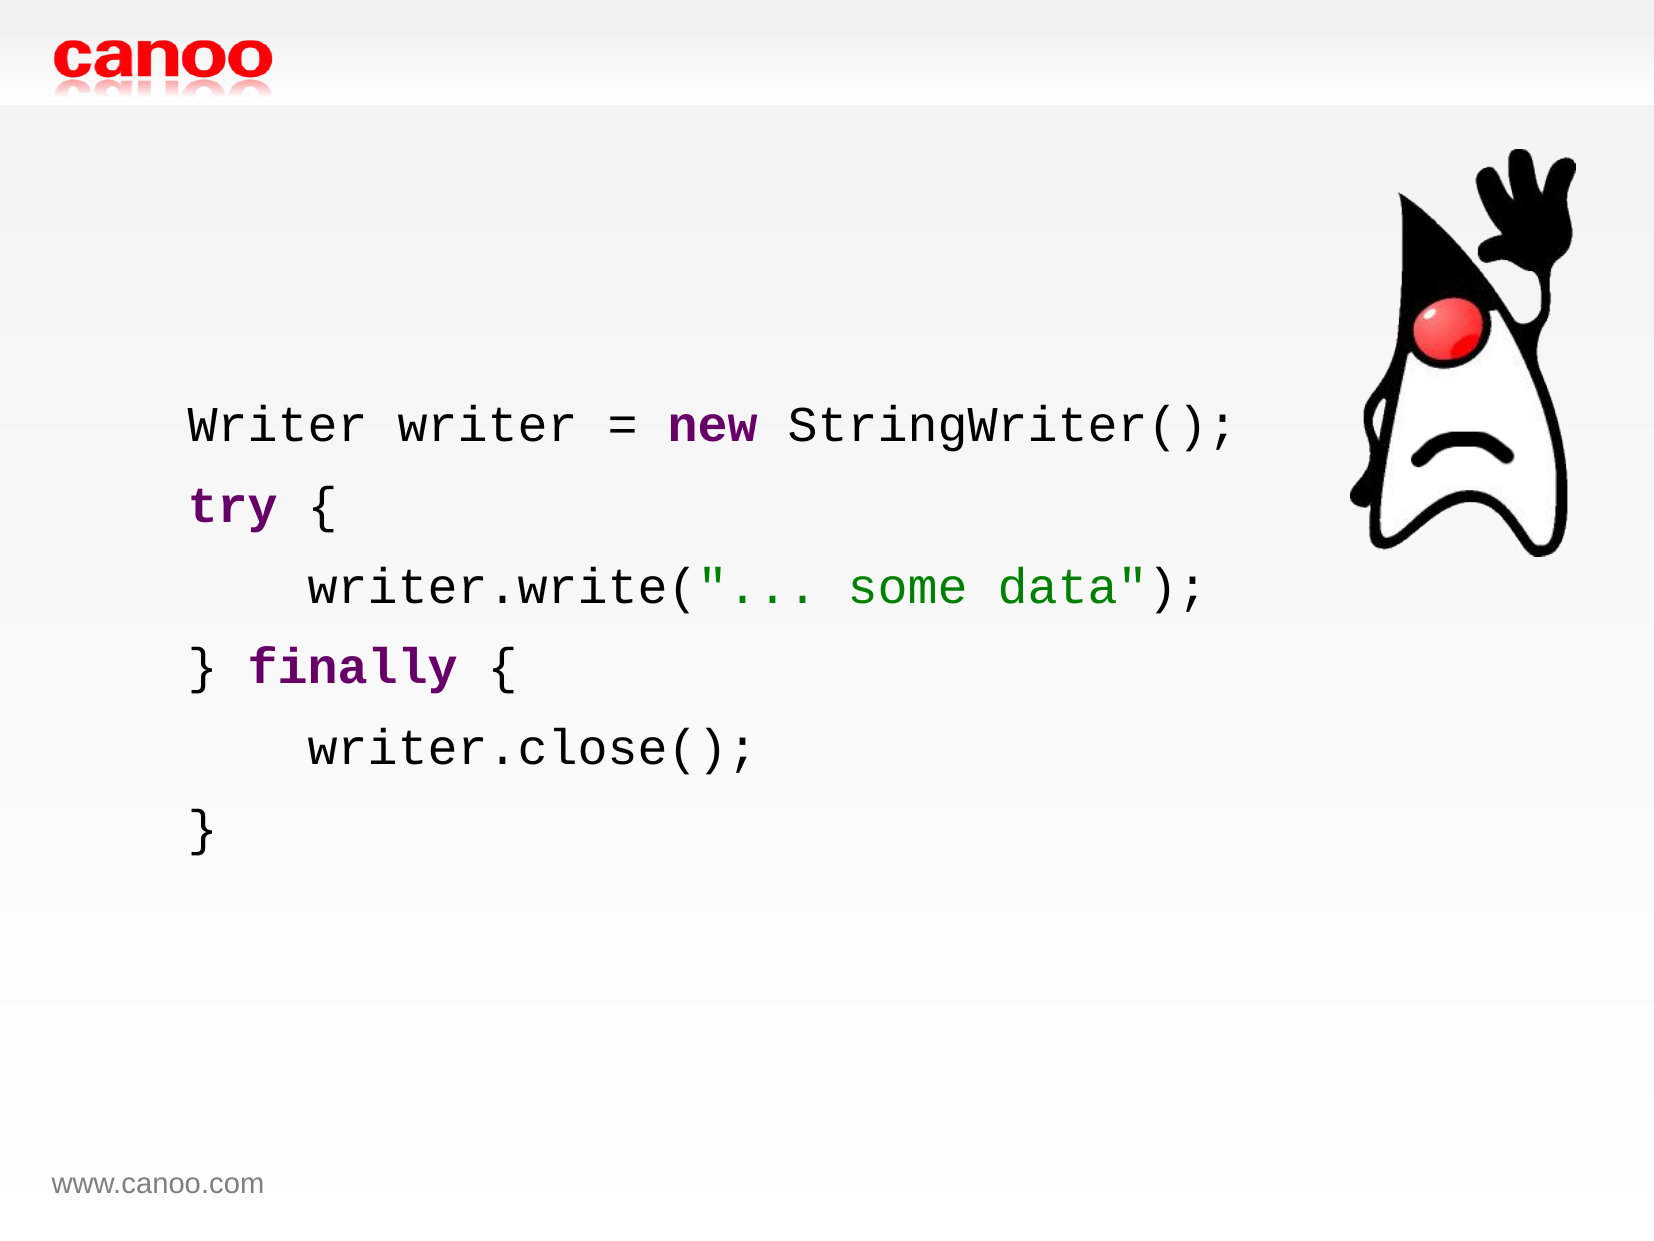

Writer writer = new StringWriter();
try {
 writer.write("... some data");
} finally {
 writer.close();
}